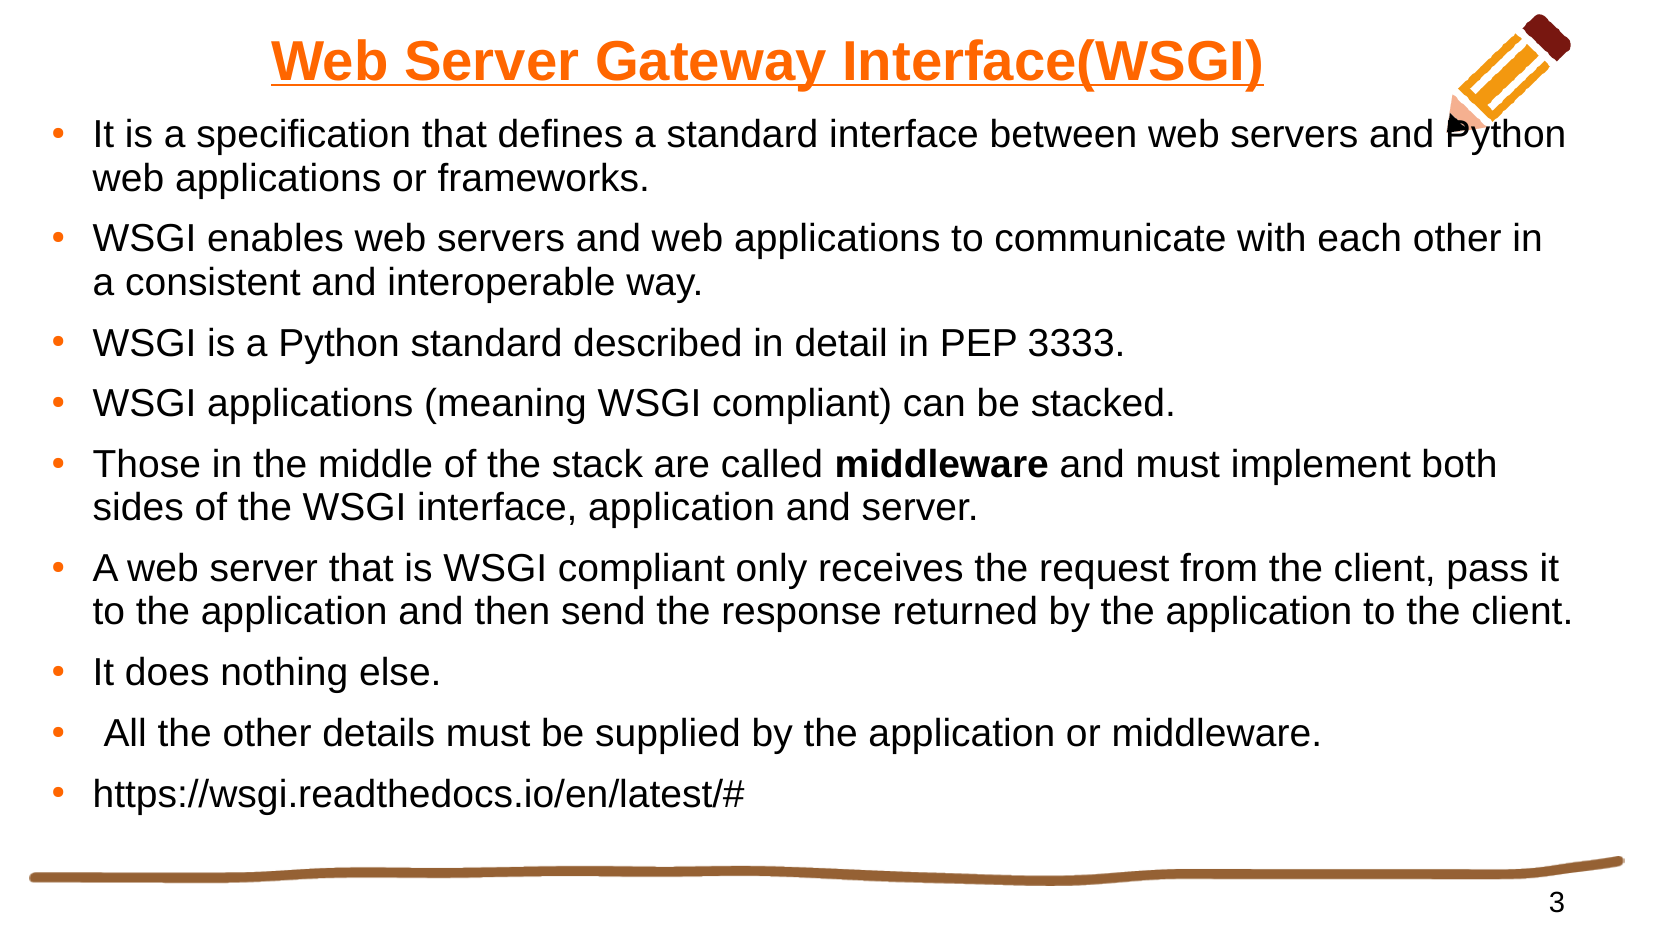

# Web Server Gateway Interface(WSGI)
It is a specification that defines a standard interface between web servers and Python web applications or frameworks.
WSGI enables web servers and web applications to communicate with each other in a consistent and interoperable way.
WSGI is a Python standard described in detail in PEP 3333.
WSGI applications (meaning WSGI compliant) can be stacked.
Those in the middle of the stack are called middleware and must implement both sides of the WSGI interface, application and server.
A web server that is WSGI compliant only receives the request from the client, pass it to the application and then send the response returned by the application to the client.
It does nothing else.
 All the other details must be supplied by the application or middleware.
https://wsgi.readthedocs.io/en/latest/#
3